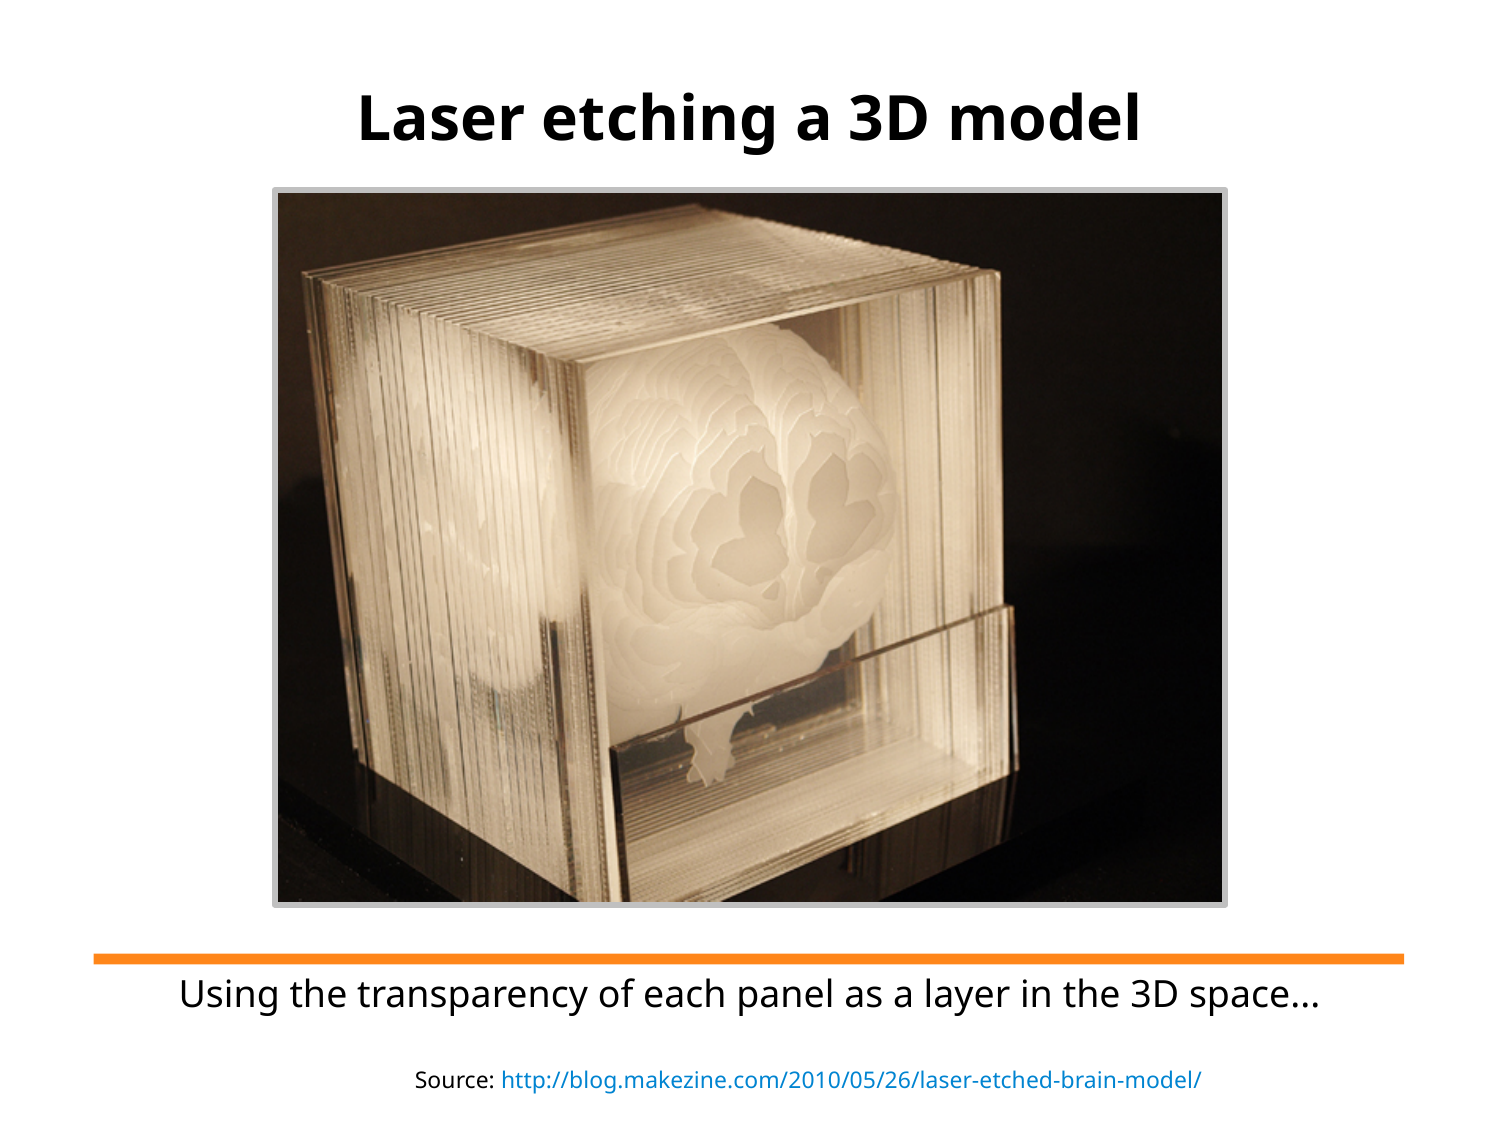

# Laser etching a 3D model
Using the transparency of each panel as a layer in the 3D space...
Source: http://blog.makezine.com/2010/05/26/laser-etched-brain-model/